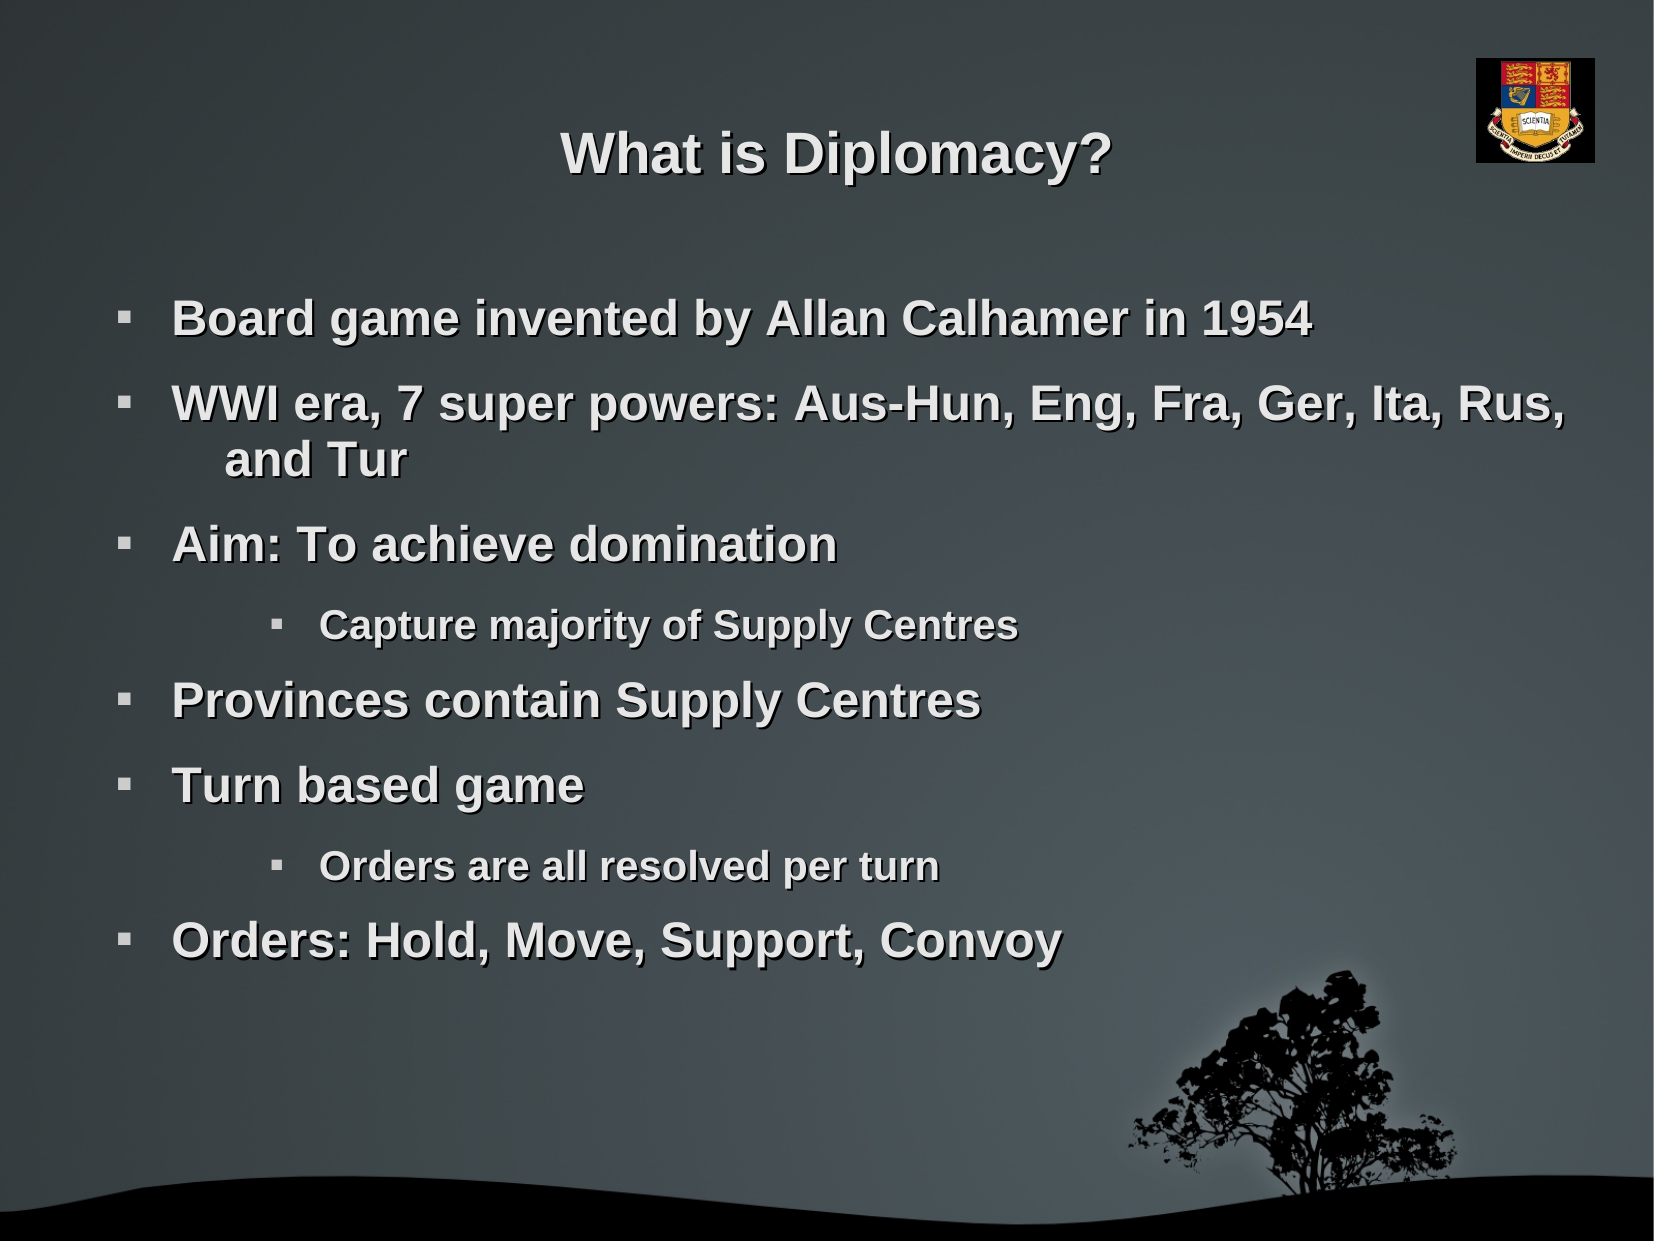

# What is Diplomacy?
Board game invented by Allan Calhamer in 1954
WWI era, 7 super powers: Aus-Hun, Eng, Fra, Ger, Ita, Rus, and Tur
Aim: To achieve domination
Capture majority of Supply Centres
Provinces contain Supply Centres
Turn based game
Orders are all resolved per turn
Orders: Hold, Move, Support, Convoy